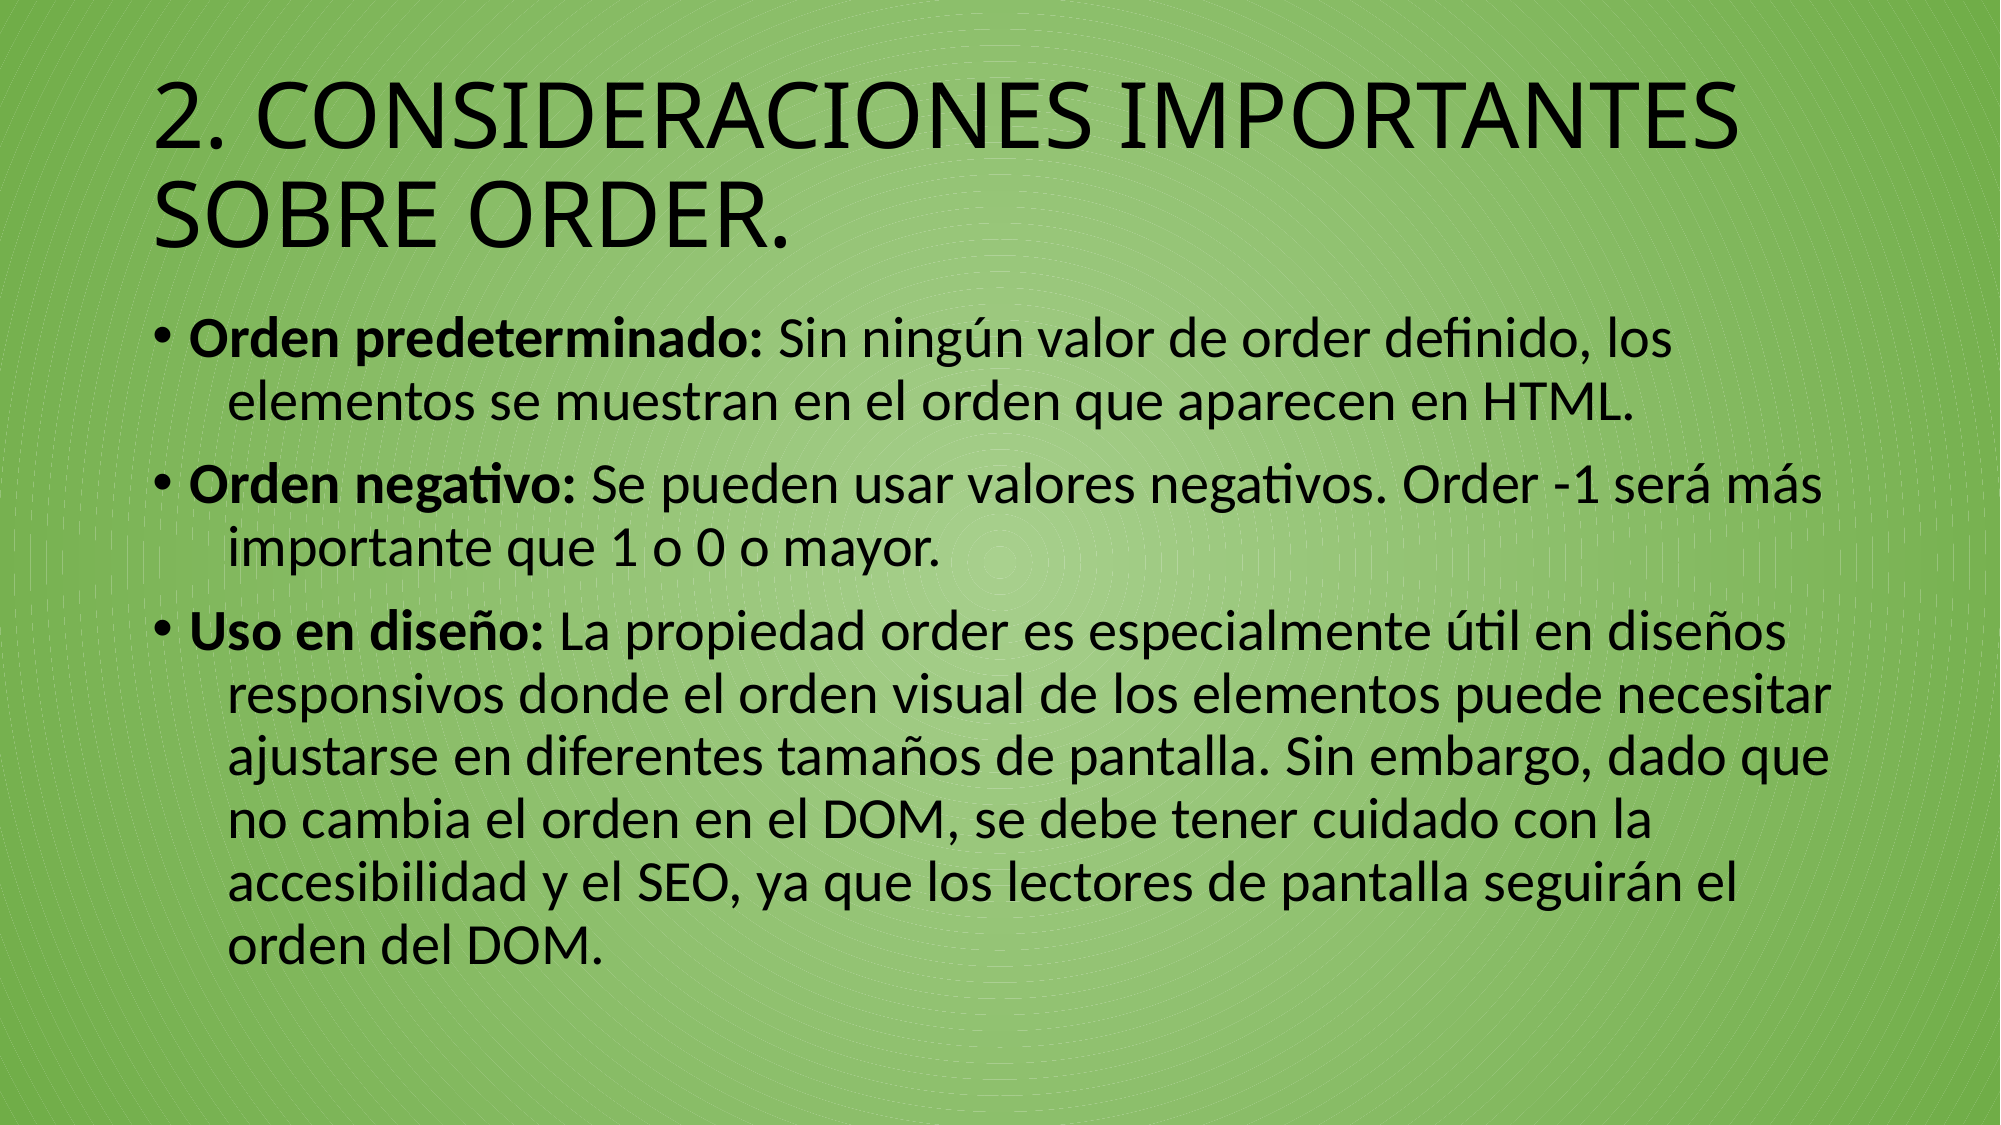

# 2. CONSIDERACIONES IMPORTANTES SOBRE ORDER.
Orden predeterminado: Sin ningún valor de order definido, los elementos se muestran en el orden que aparecen en HTML.
Orden negativo: Se pueden usar valores negativos. Order -1 será más importante que 1 o 0 o mayor.
Uso en diseño: La propiedad order es especialmente útil en diseños responsivos donde el orden visual de los elementos puede necesitar ajustarse en diferentes tamaños de pantalla. Sin embargo, dado que no cambia el orden en el DOM, se debe tener cuidado con la accesibilidad y el SEO, ya que los lectores de pantalla seguirán el orden del DOM.